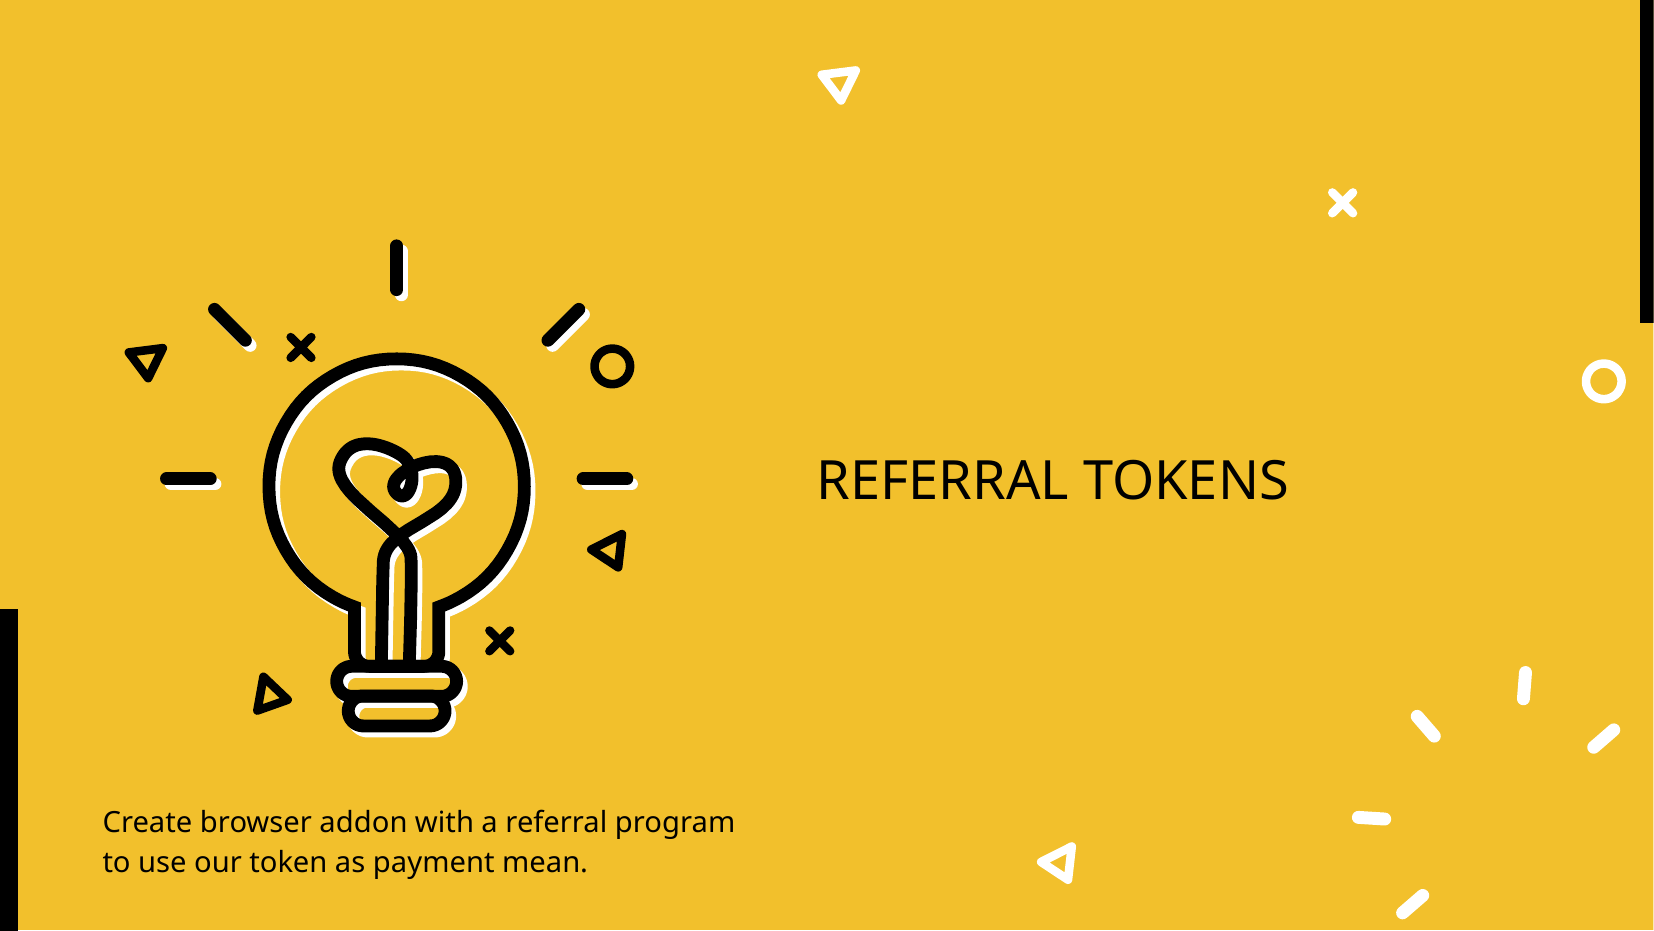

# REFERRAL TOKENS
Create browser addon with a referral program to use our token as payment mean.